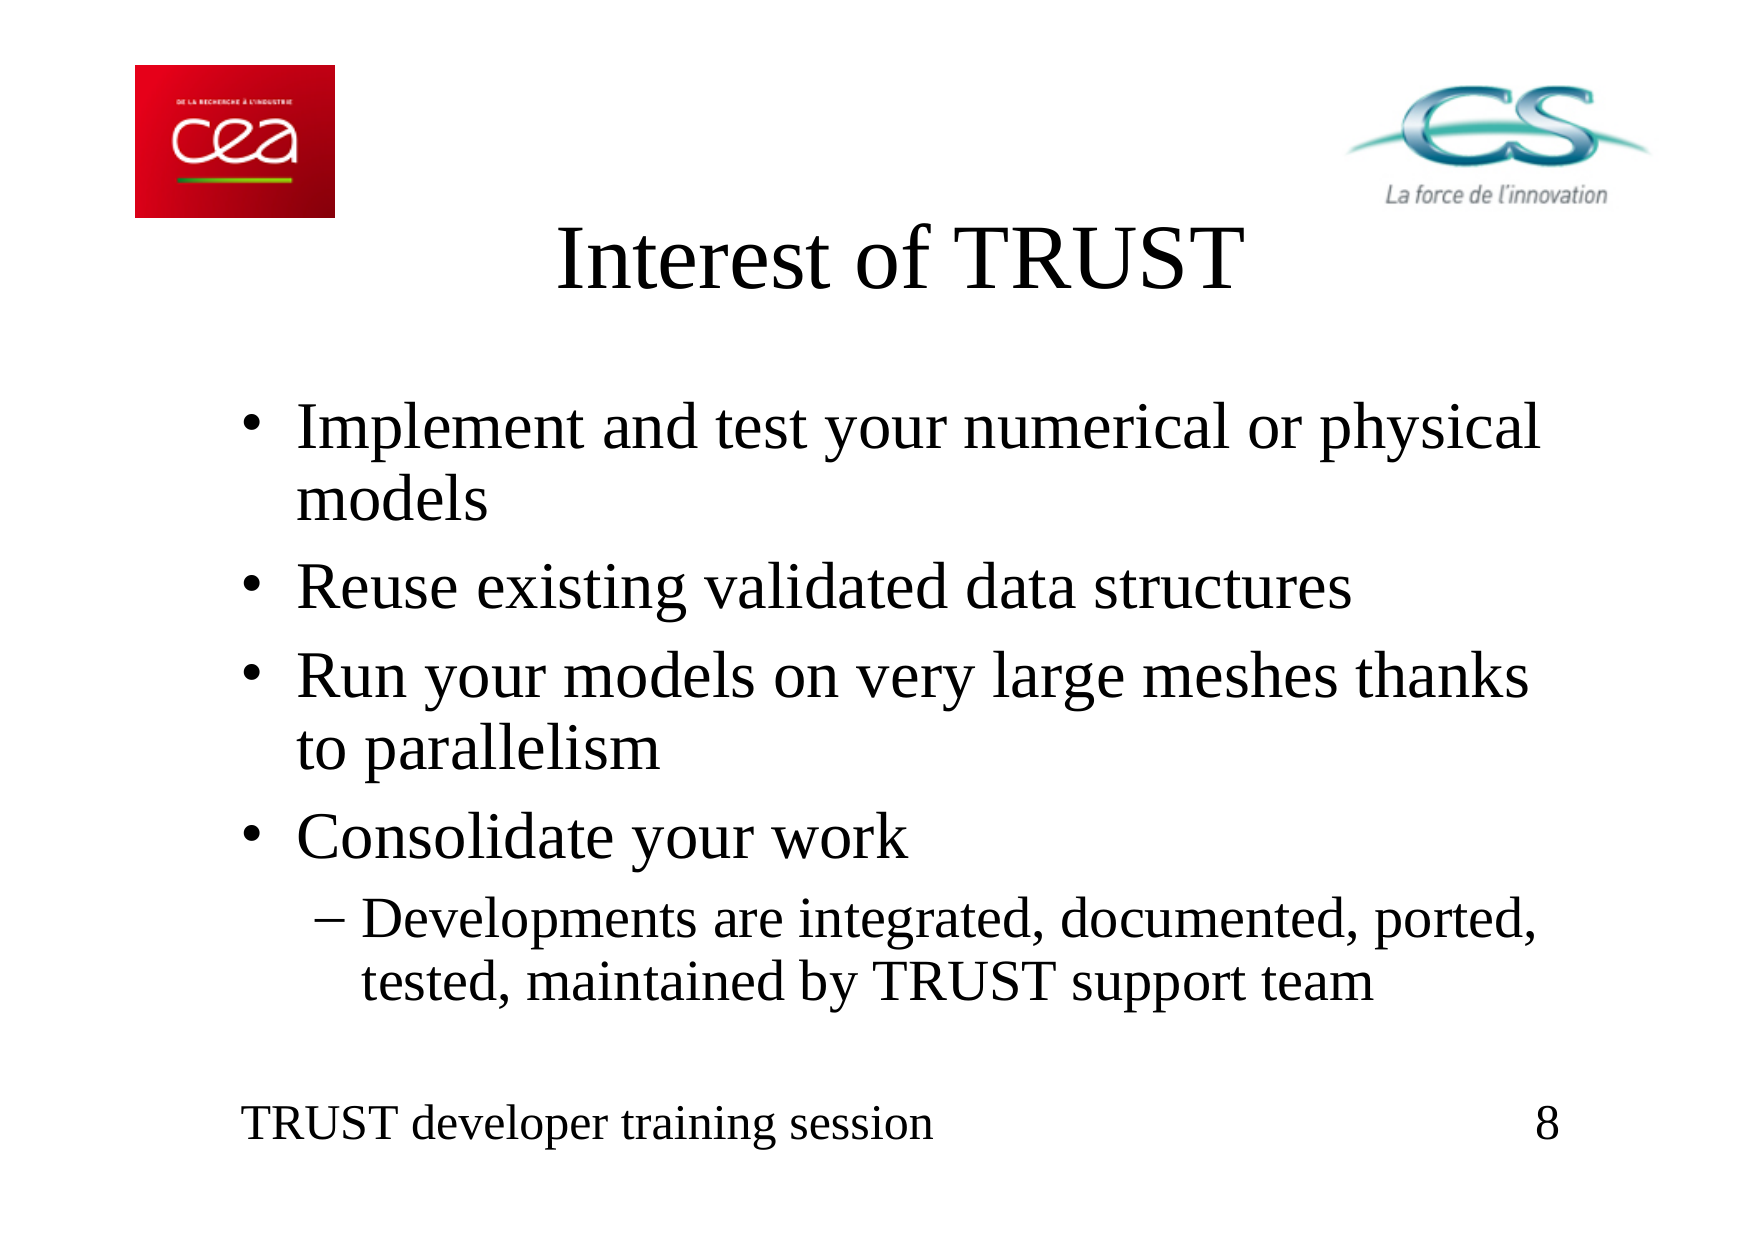

# Interest of TRUST
Implement and test your numerical or physical models
Reuse existing validated data structures
Run your models on very large meshes thanks to parallelism
Consolidate your work
Developments are integrated, documented, ported, tested, maintained by TRUST support team
TRUST developer training session
8